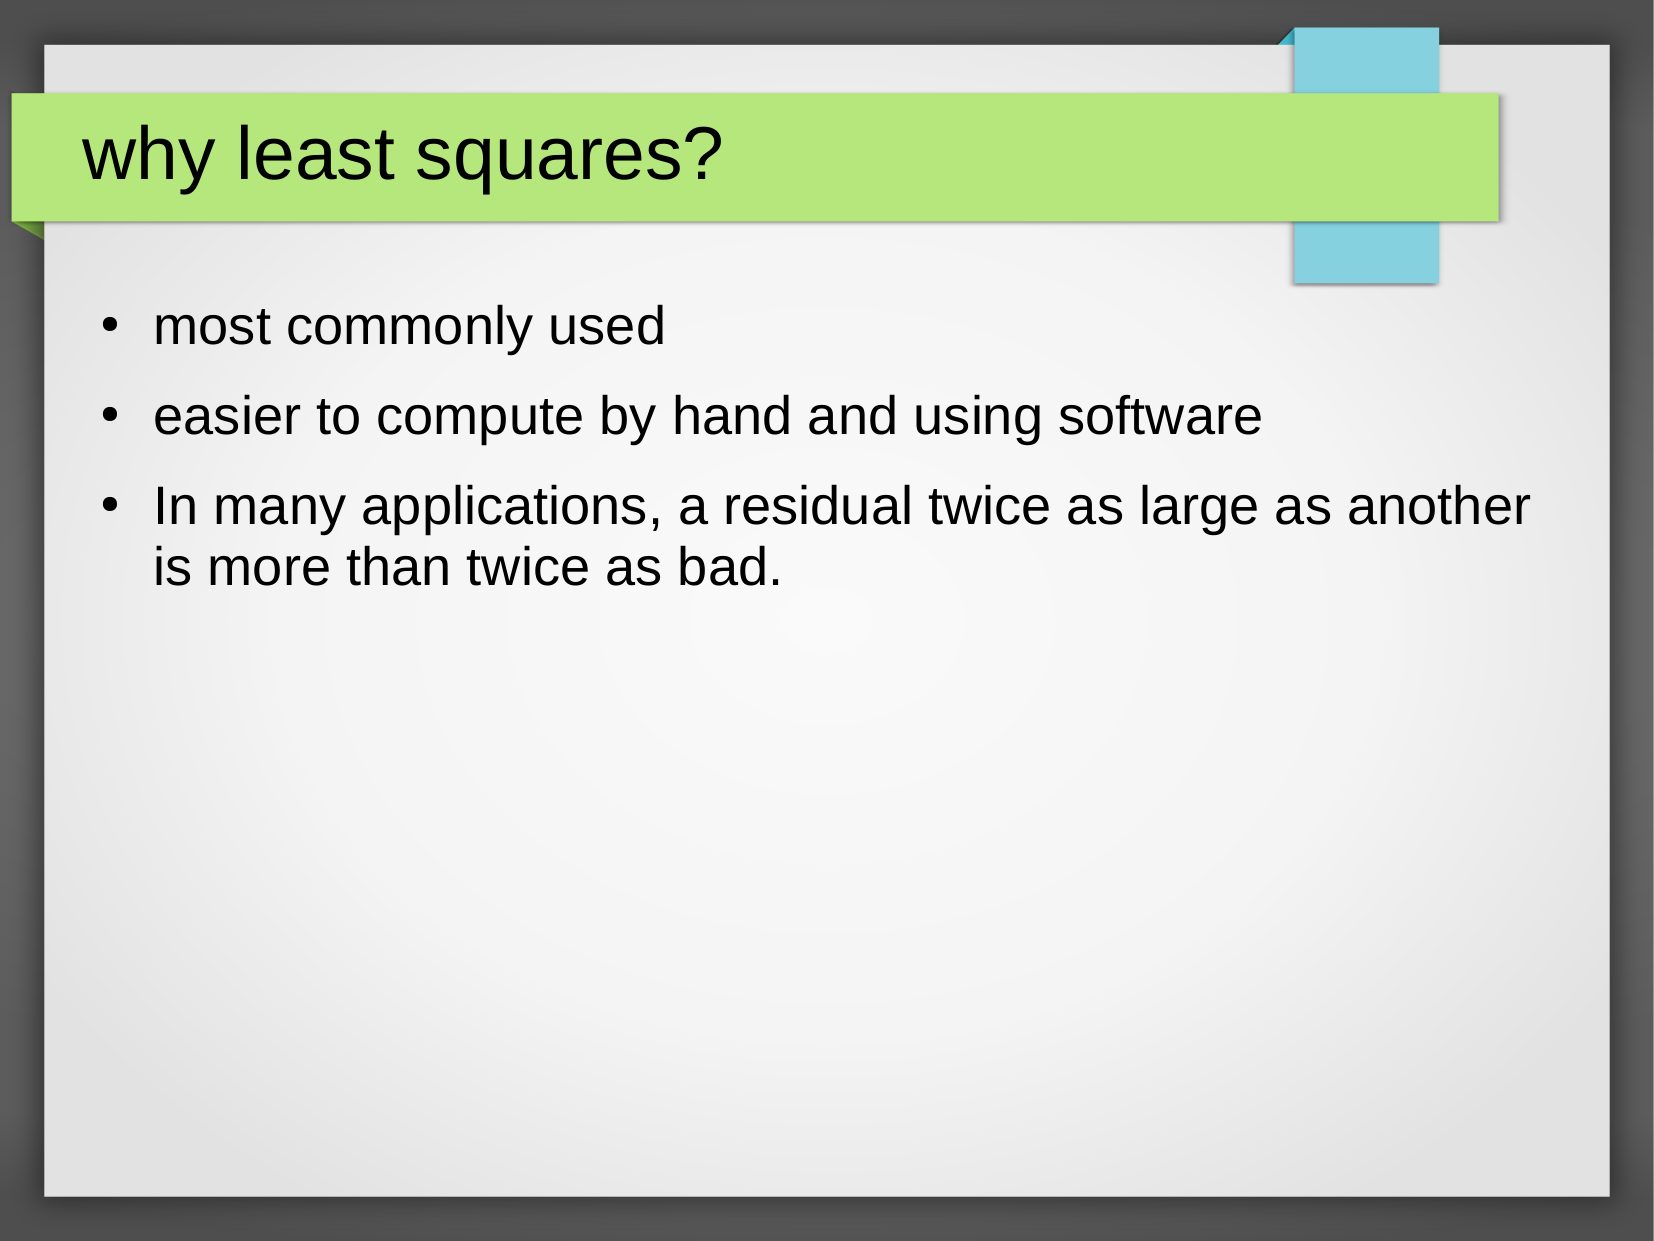

# why least squares?
most commonly used
easier to compute by hand and using software
In many applications, a residual twice as large as another is more than twice as bad.